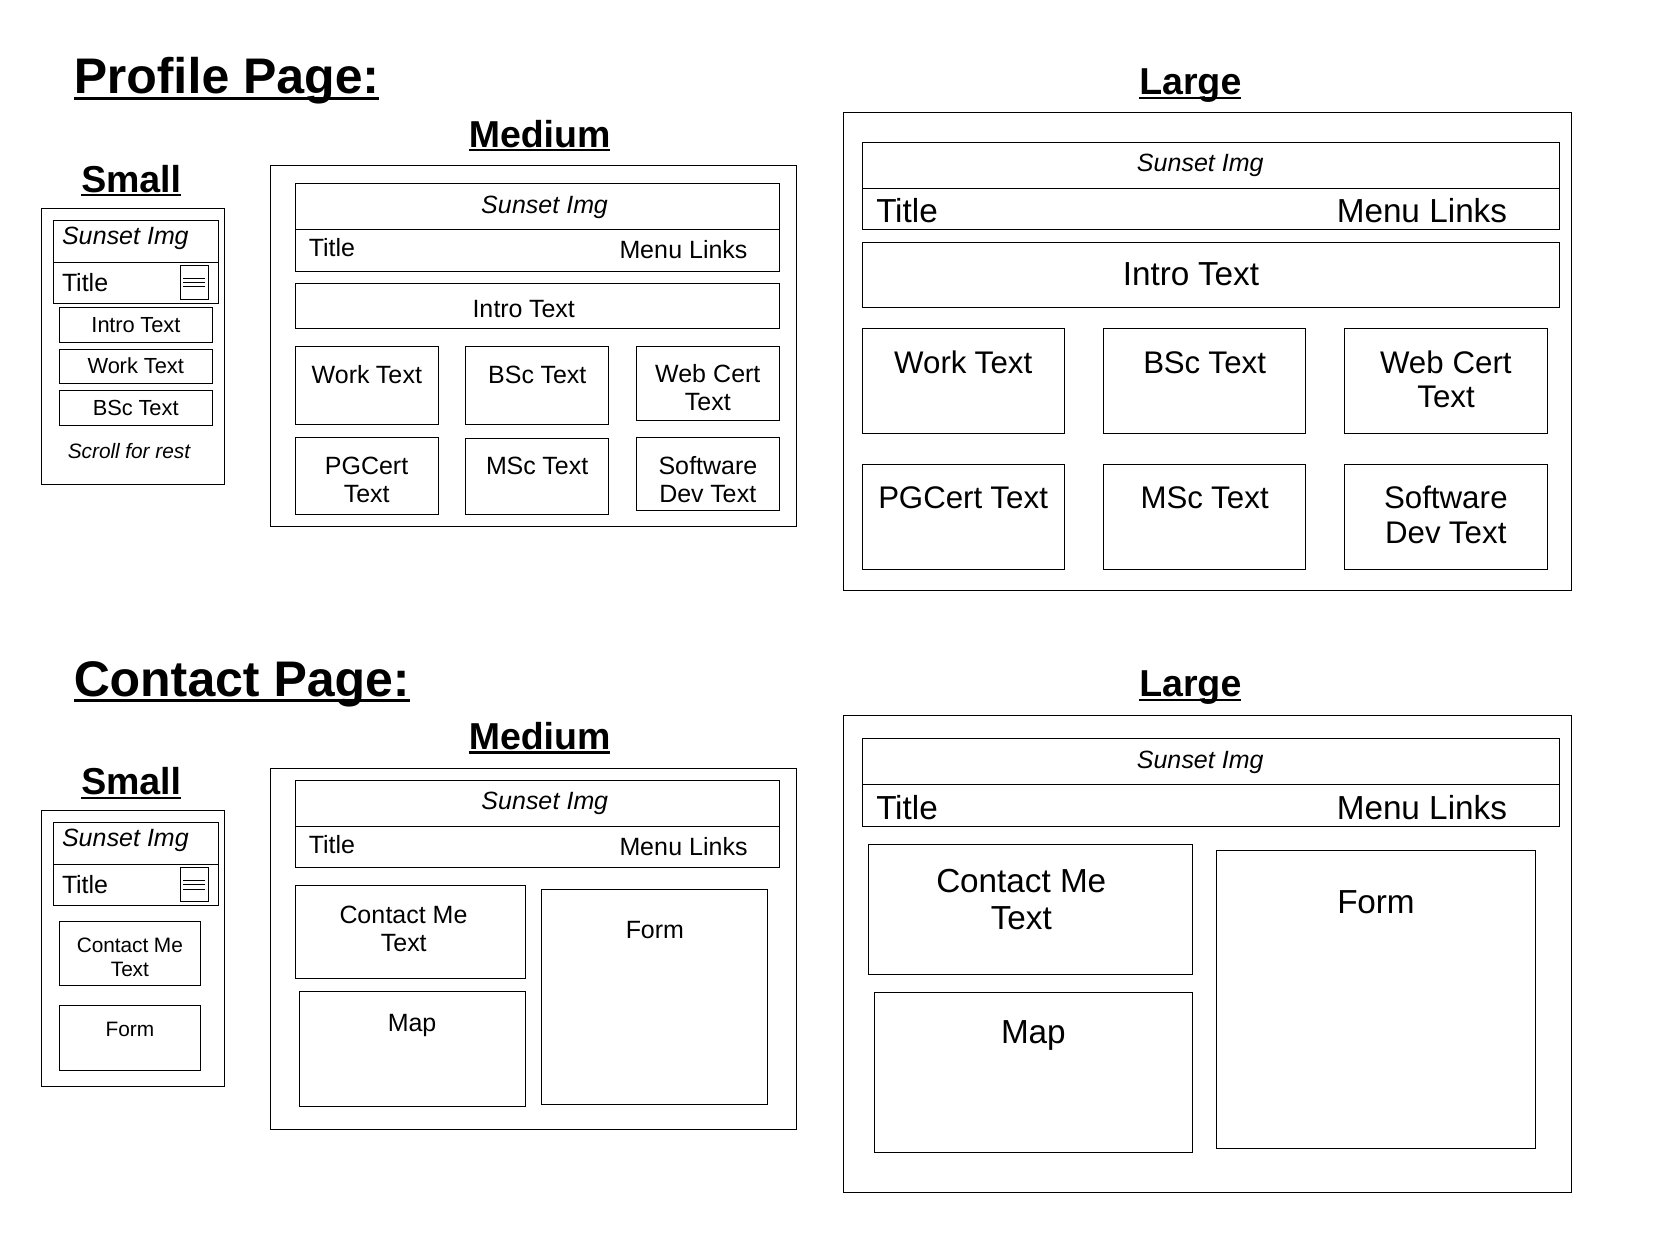

Profile Page:
Large
Medium
Sunset Img
Small
Sunset Img
Title
Menu Links
Sunset Img
Title
Menu Links
Intro Text
Title
Intro Text
Intro Text
Web Cert Text
Work Text
BSc Text
Web Cert Text
Work Text
Work Text
BSc Text
Work Text
BSc Text
Scroll for rest
Software Dev Text
PGCert Text
MSc Text
Software Dev Text
PGCert Text
MSc Text
Contact Page:
Large
Medium
Sunset Img
Small
Sunset Img
Title
Menu Links
Sunset Img
Title
Menu Links
Contact Me Text
Form
Title
Contact Me Text
Form
Contact Me Text
Map
Map
Form